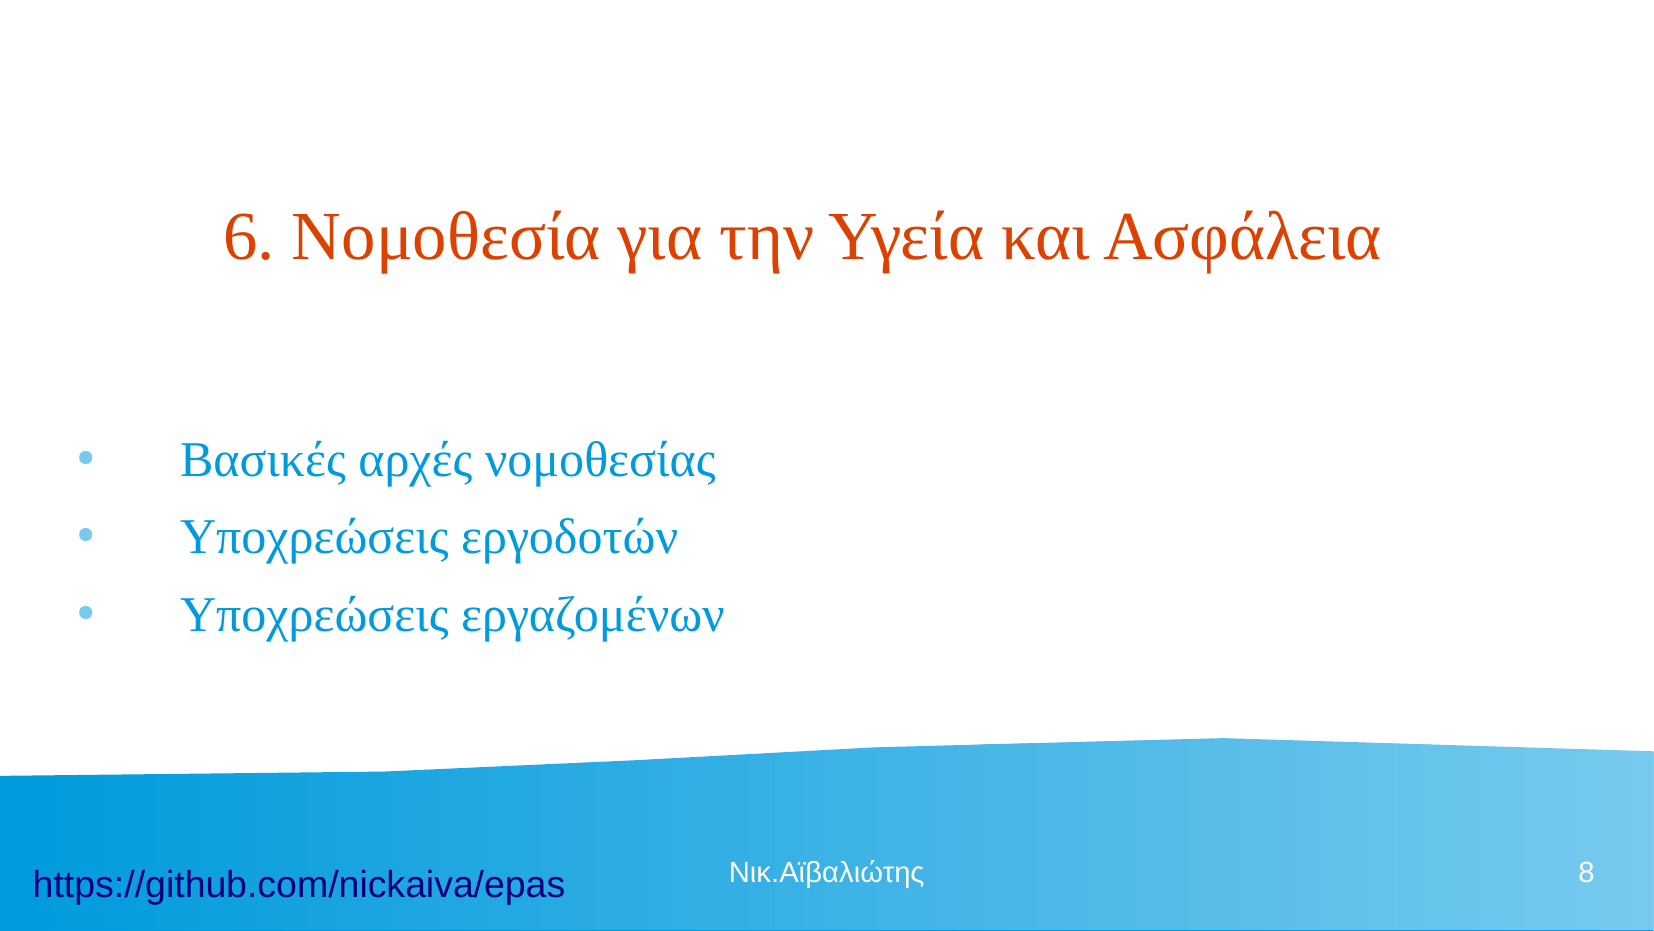

# 6. Νομοθεσία για την Υγεία και Ασφάλεια
 Βασικές αρχές νομοθεσίας
 Υποχρεώσεις εργοδοτών
 Υποχρεώσεις εργαζομένων
Νικ.Αϊβαλιώτης
8